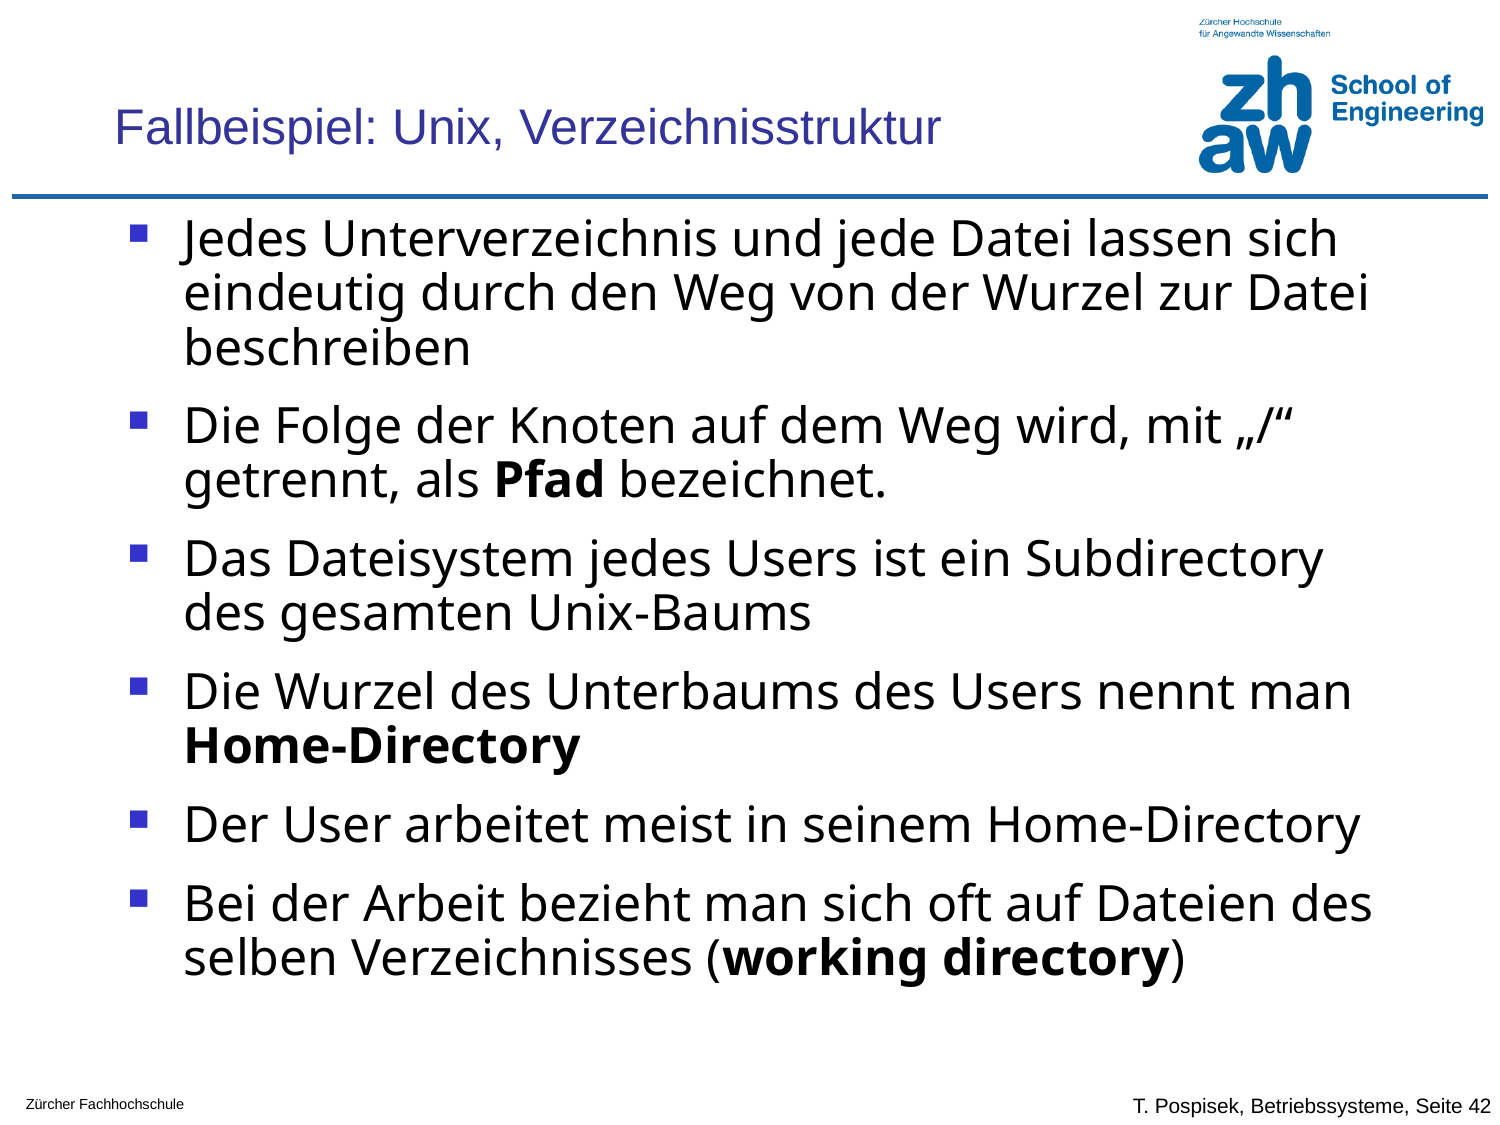

# Fallbeispiel: Unix, Verzeichnisstruktur
Jedes Unterverzeichnis und jede Datei lassen sich eindeutig durch den Weg von der Wurzel zur Datei beschreiben
Die Folge der Knoten auf dem Weg wird, mit „/“ getrennt, als Pfad bezeichnet.
Das Dateisystem jedes Users ist ein Subdirectory des gesamten Unix-Baums
Die Wurzel des Unterbaums des Users nennt man Home-Directory
Der User arbeitet meist in seinem Home-Directory
Bei der Arbeit bezieht man sich oft auf Dateien des selben Verzeichnisses (working directory)